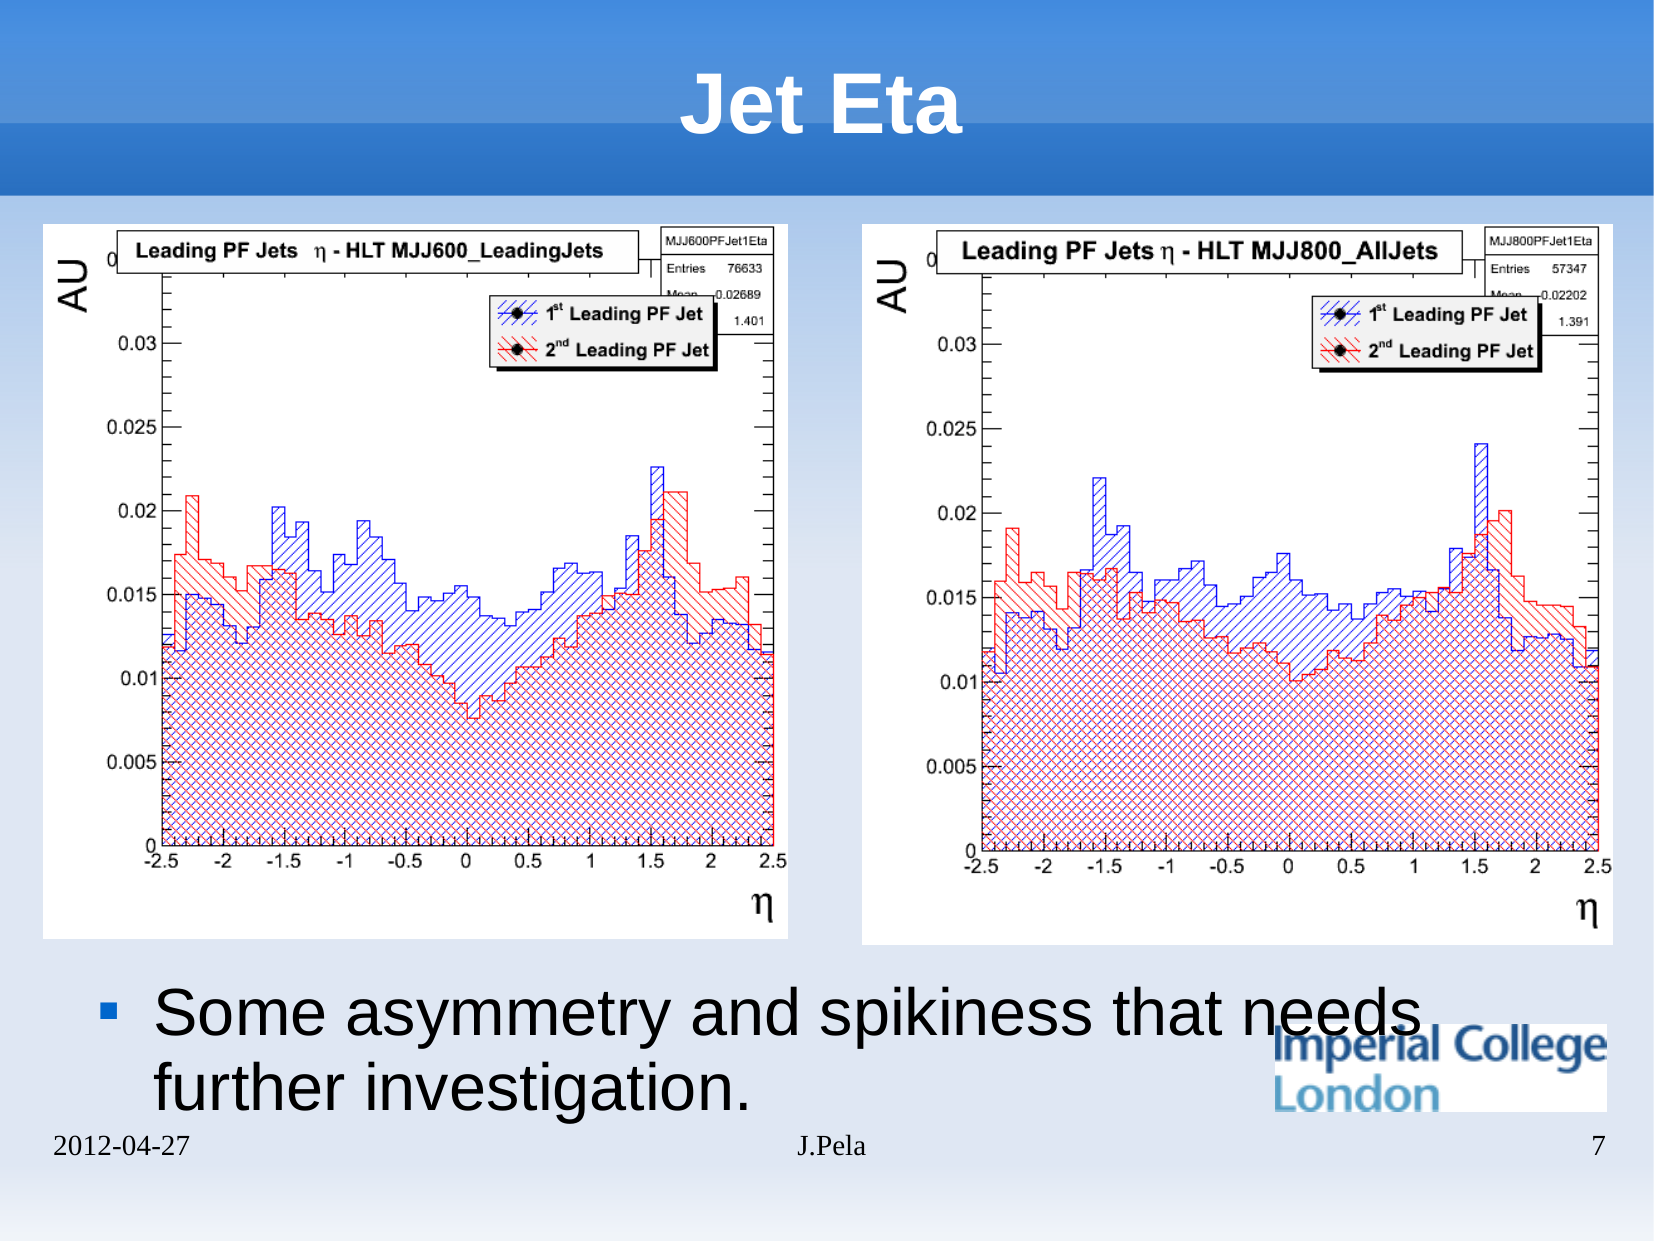

# Jet Eta
Some asymmetry and spikiness that needs further investigation.
2012-04-27
J.Pela
7